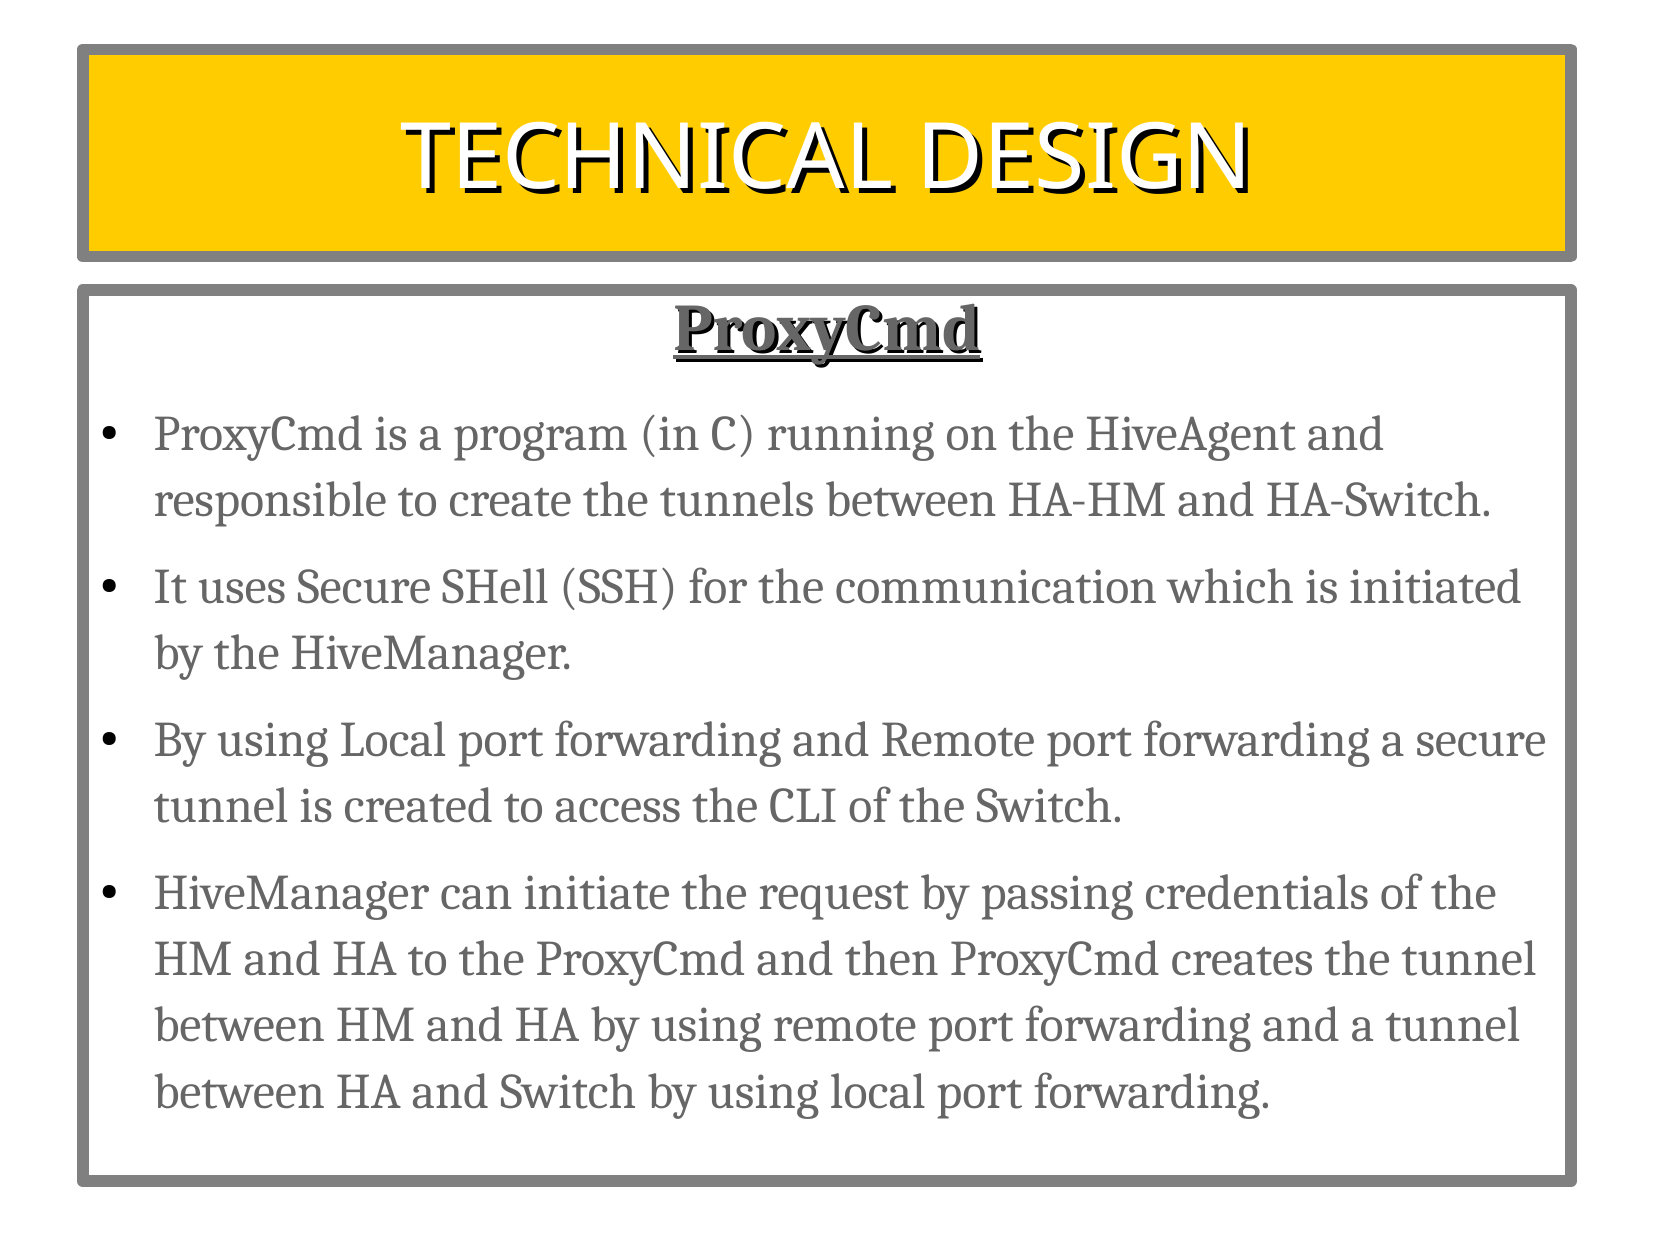

# TECHNICAL DESIGN
ProxyCmd
ProxyCmd is a program (in C) running on the HiveAgent and responsible to create the tunnels between HA-HM and HA-Switch.
It uses Secure SHell (SSH) for the communication which is initiated by the HiveManager.
By using Local port forwarding and Remote port forwarding a secure tunnel is created to access the CLI of the Switch.
HiveManager can initiate the request by passing credentials of the HM and HA to the ProxyCmd and then ProxyCmd creates the tunnel between HM and HA by using remote port forwarding and a tunnel between HA and Switch by using local port forwarding.